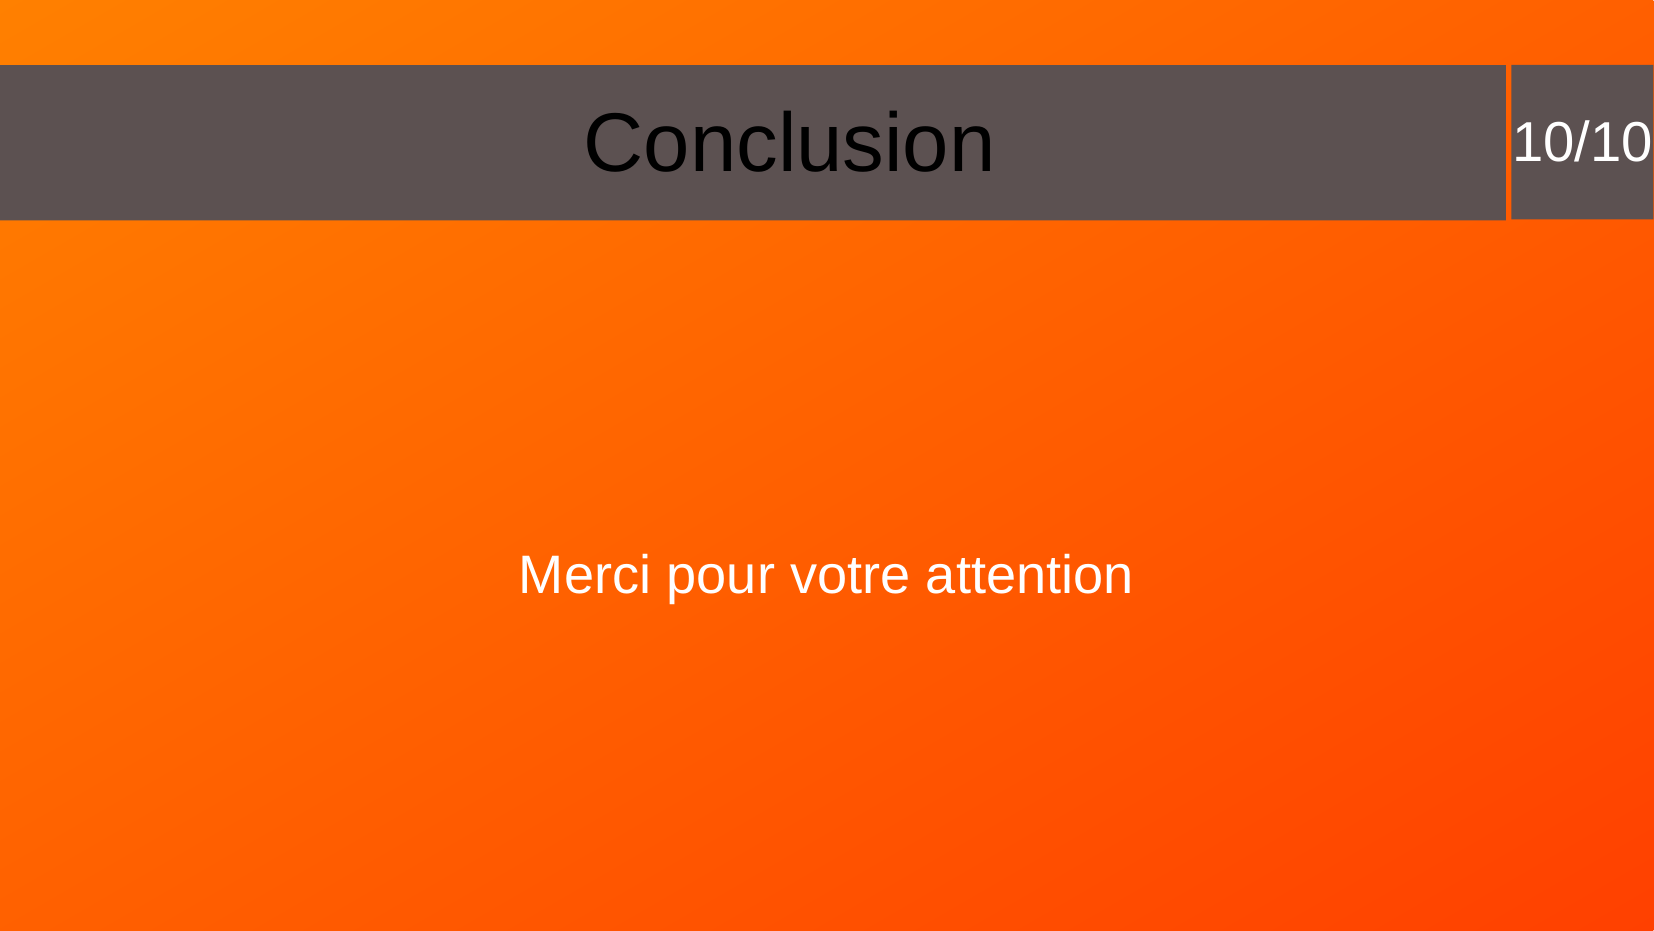

# Conclusion
10/10
Merci pour votre attention